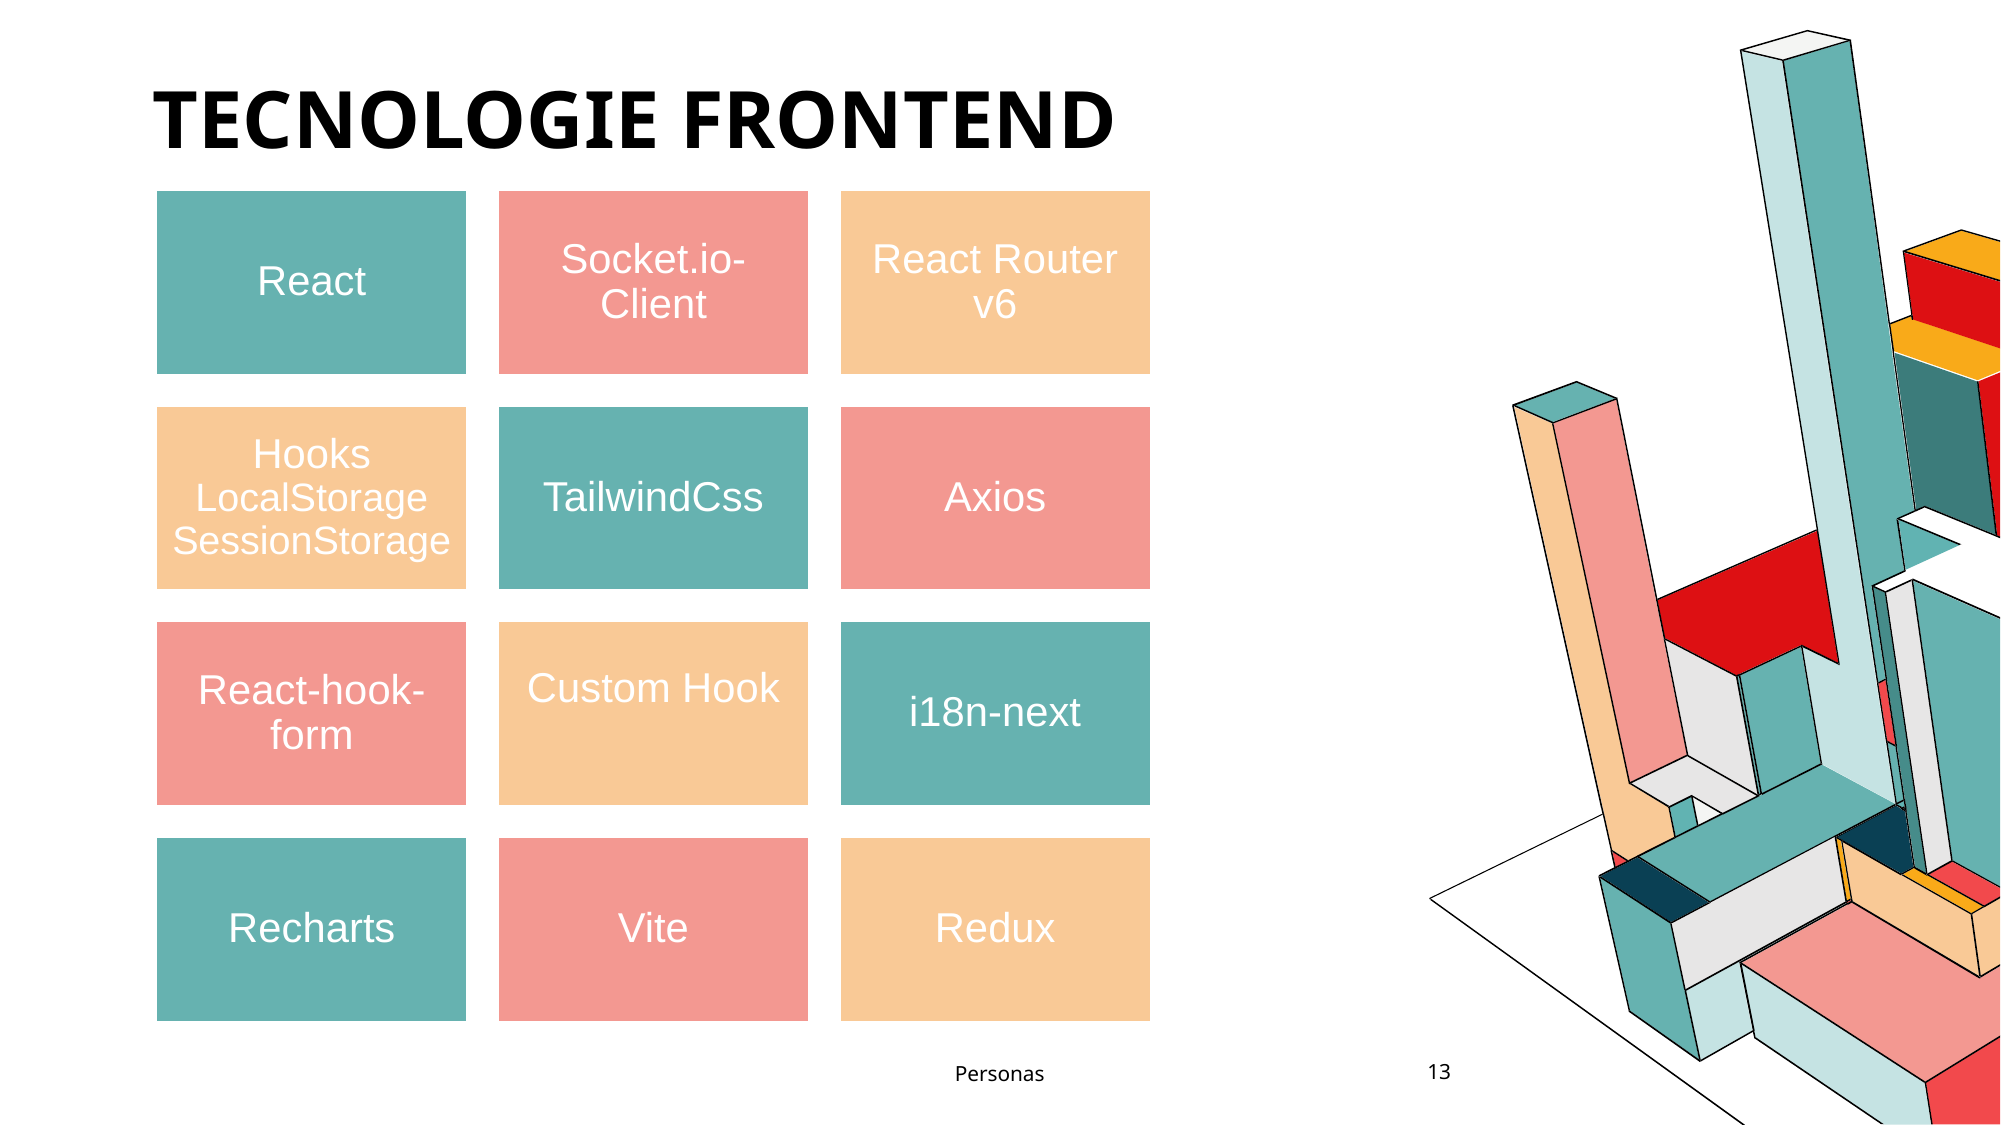

# Tecnologie Frontend
React
Socket.io-Client
React Router v6
Hooks LocalStorage SessionStorage
TailwindCss
Axios
React-hook-form
Custom Hook
i18n-next
Recharts
Vite
Redux
Personas